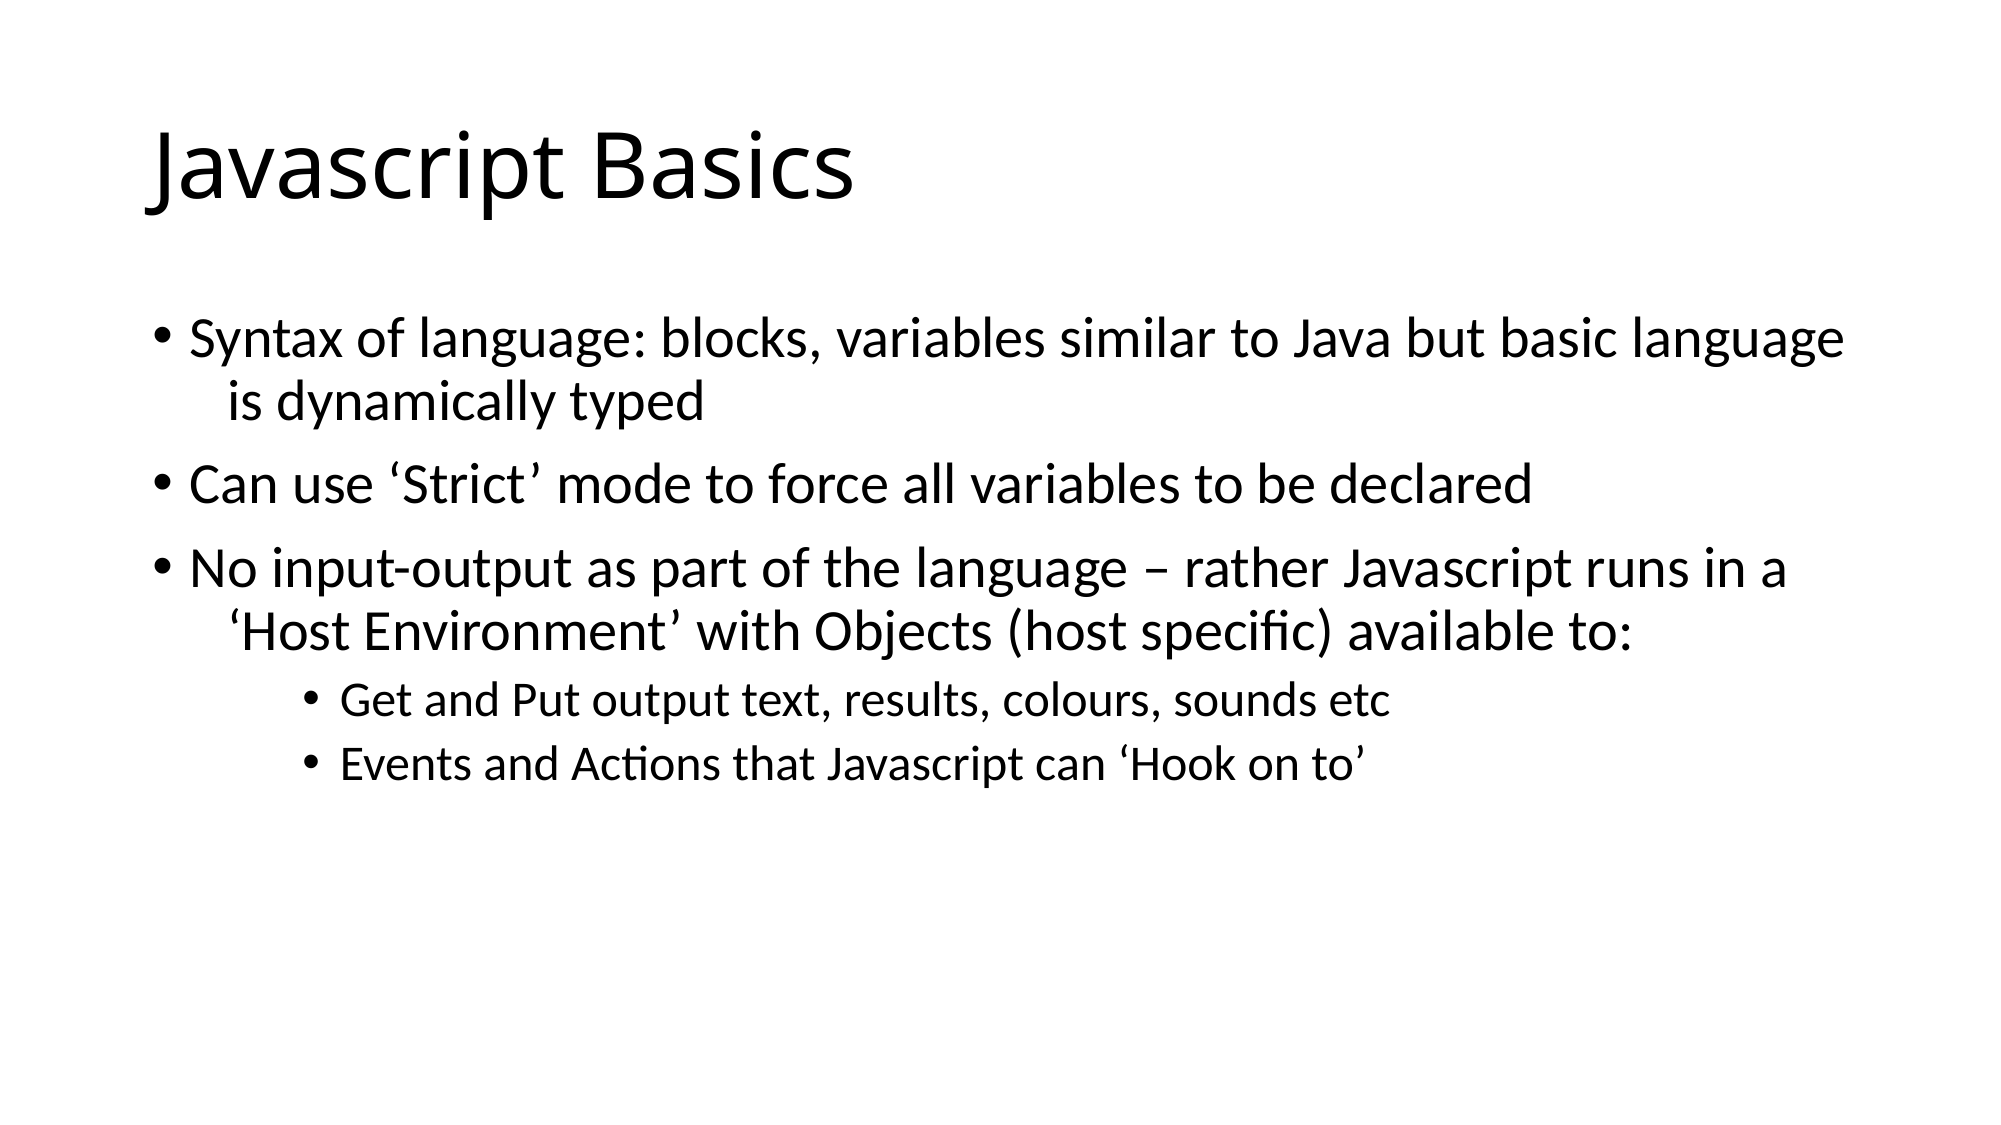

# Javascript Basics
Syntax of language: blocks, variables similar to Java but basic language is dynamically typed
Can use ‘Strict’ mode to force all variables to be declared
No input-output as part of the language – rather Javascript runs in a ‘Host Environment’ with Objects (host specific) available to:
Get and Put output text, results, colours, sounds etc
Events and Actions that Javascript can ‘Hook on to’